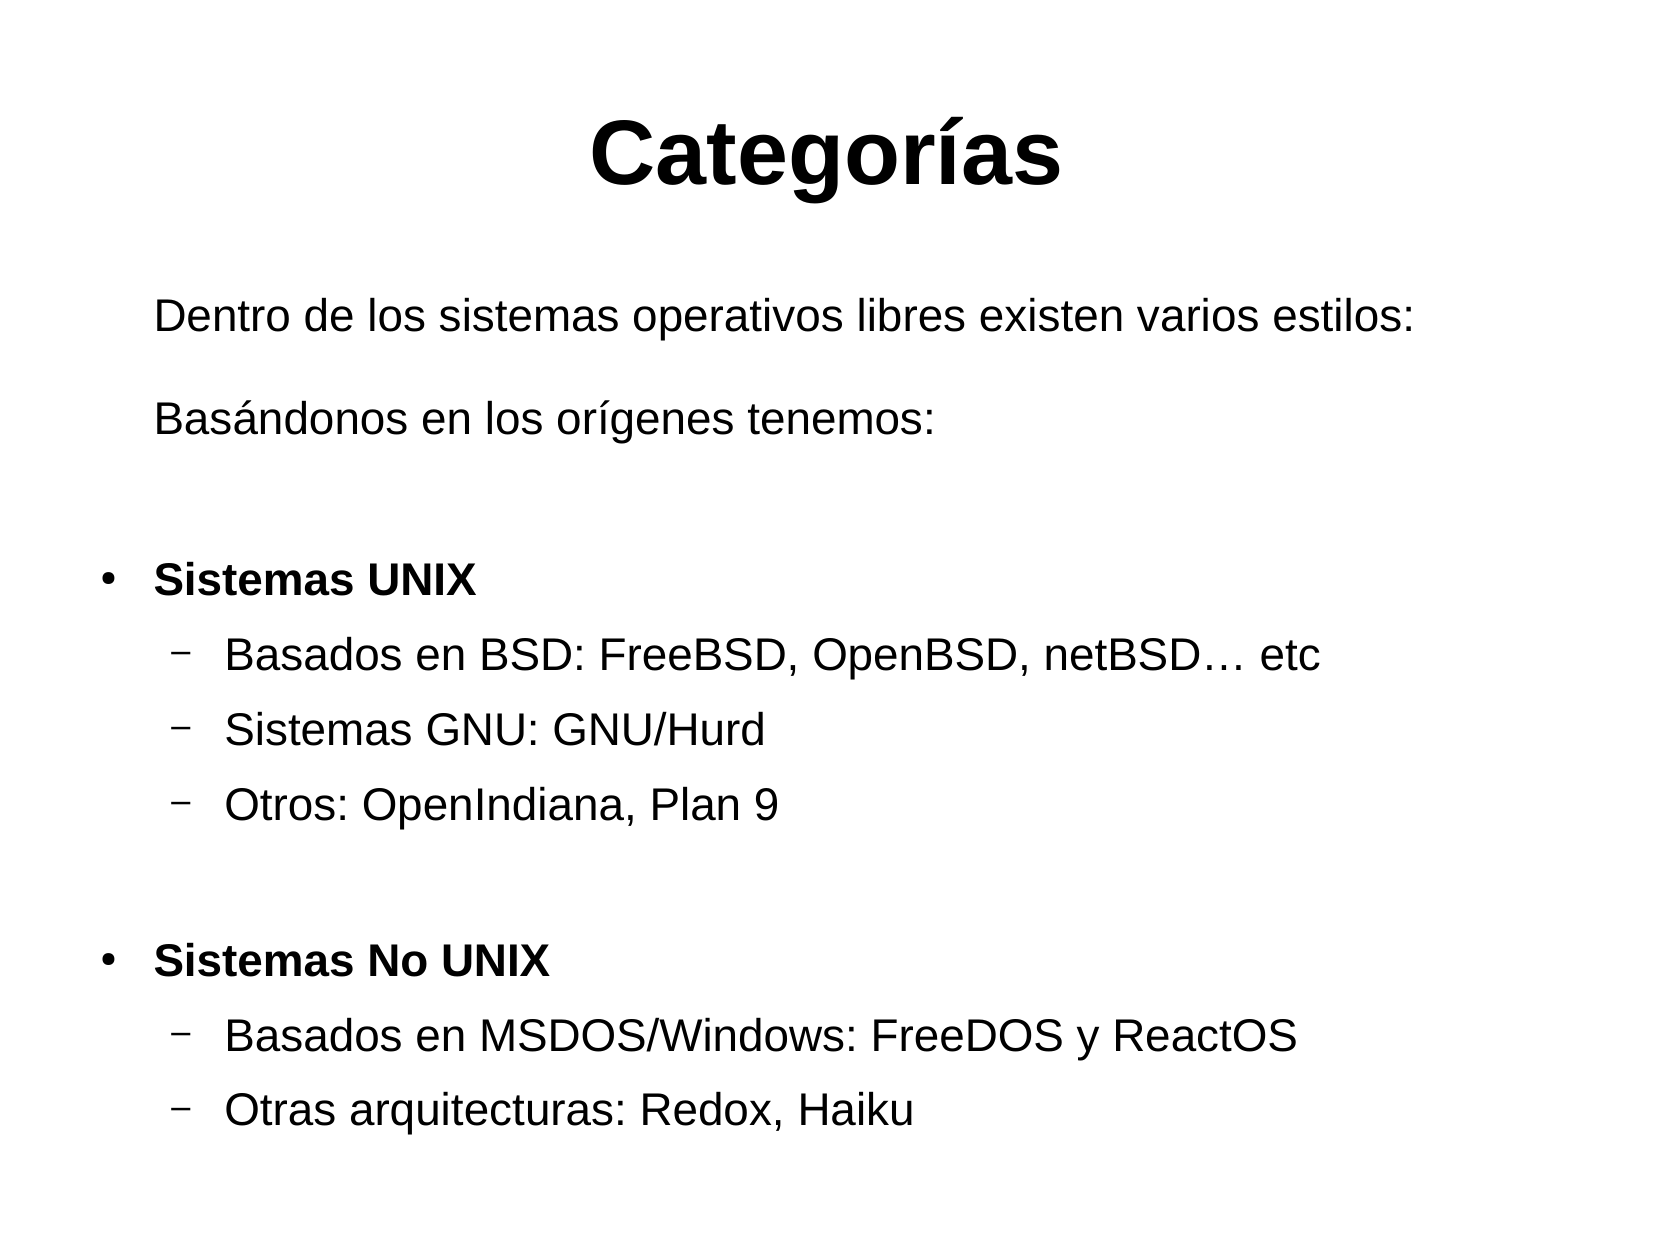

# Categorías
Dentro de los sistemas operativos libres existen varios estilos:
Basándonos en los orígenes tenemos:
Sistemas UNIX
Basados en BSD: FreeBSD, OpenBSD, netBSD… etc
Sistemas GNU: GNU/Hurd
Otros: OpenIndiana, Plan 9
Sistemas No UNIX
Basados en MSDOS/Windows: FreeDOS y ReactOS
Otras arquitecturas: Redox, Haiku